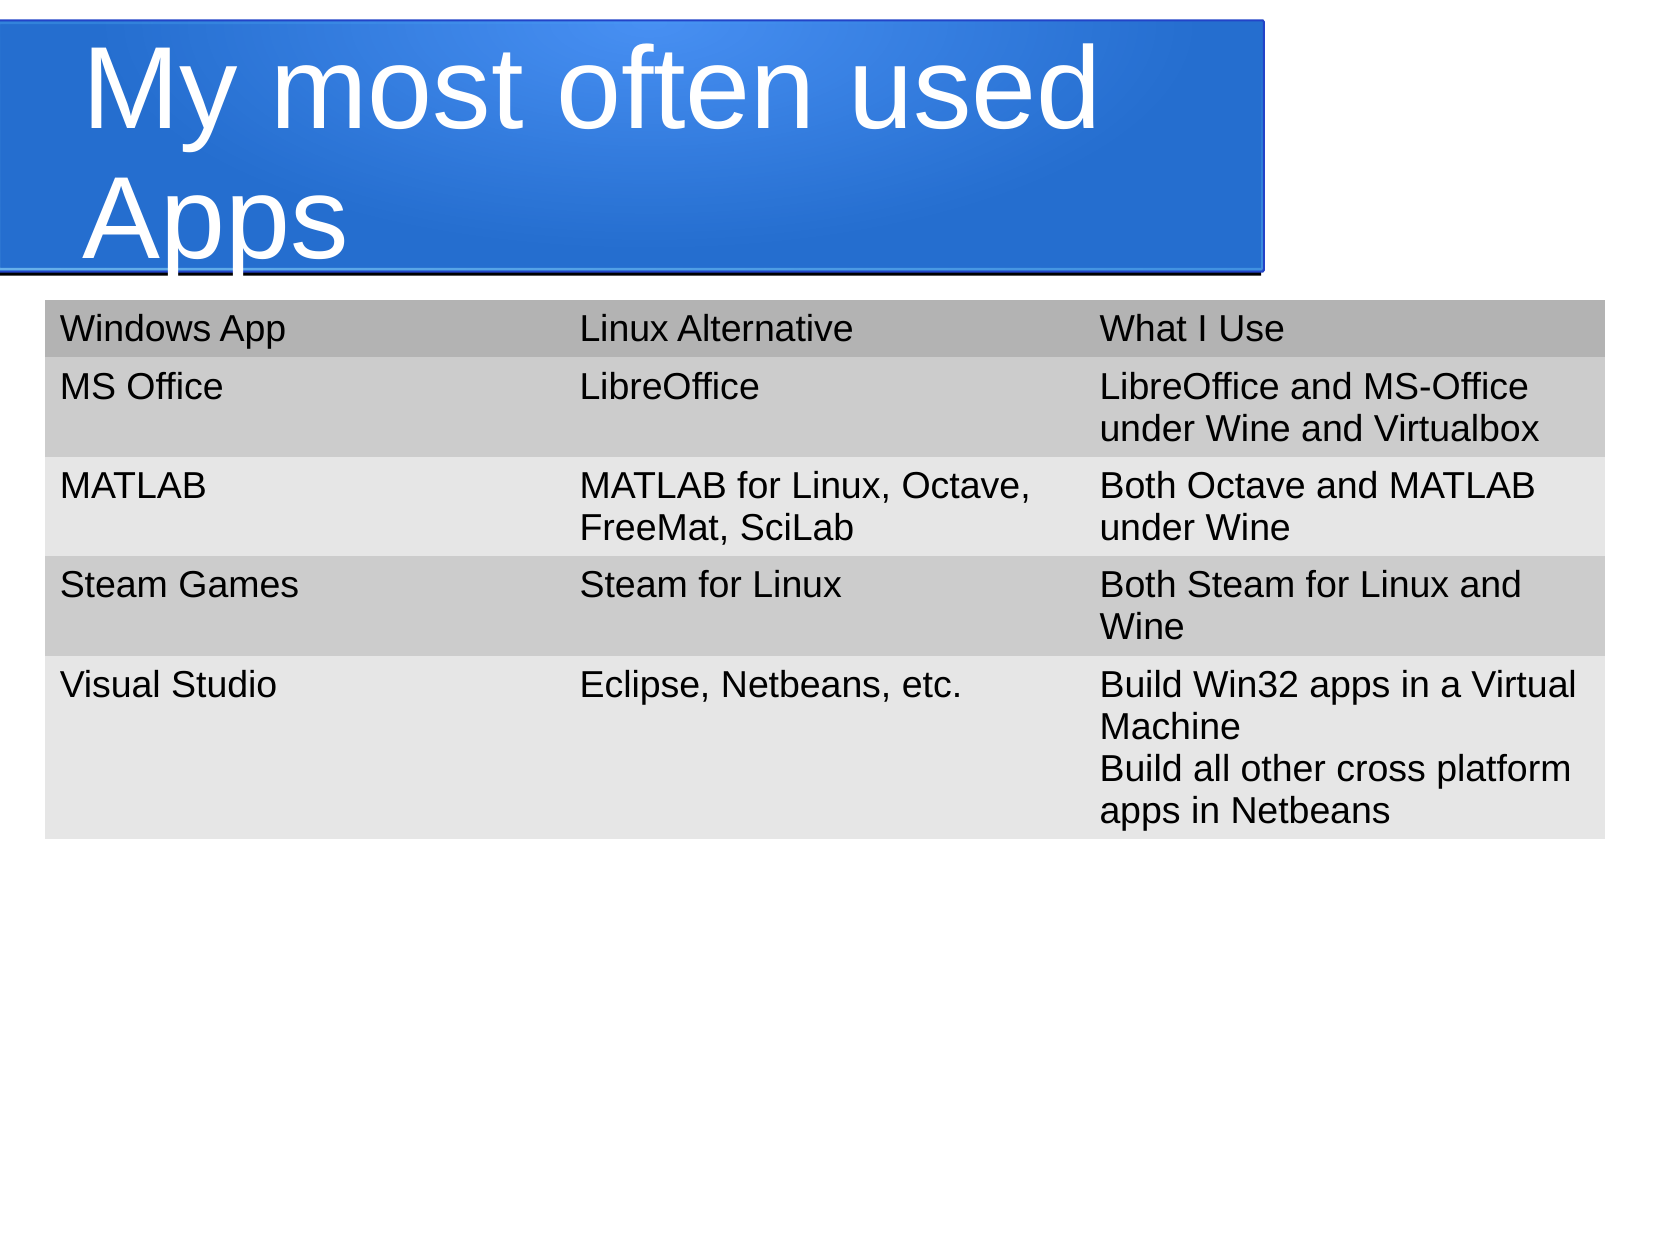

# My most often used Apps
| Windows App | Linux Alternative | What I Use |
| --- | --- | --- |
| MS Office | LibreOffice | LibreOffice and MS-Office under Wine and Virtualbox |
| MATLAB | MATLAB for Linux, Octave, FreeMat, SciLab | Both Octave and MATLAB under Wine |
| Steam Games | Steam for Linux | Both Steam for Linux and Wine |
| Visual Studio | Eclipse, Netbeans, etc. | Build Win32 apps in a Virtual Machine Build all other cross platform apps in Netbeans |